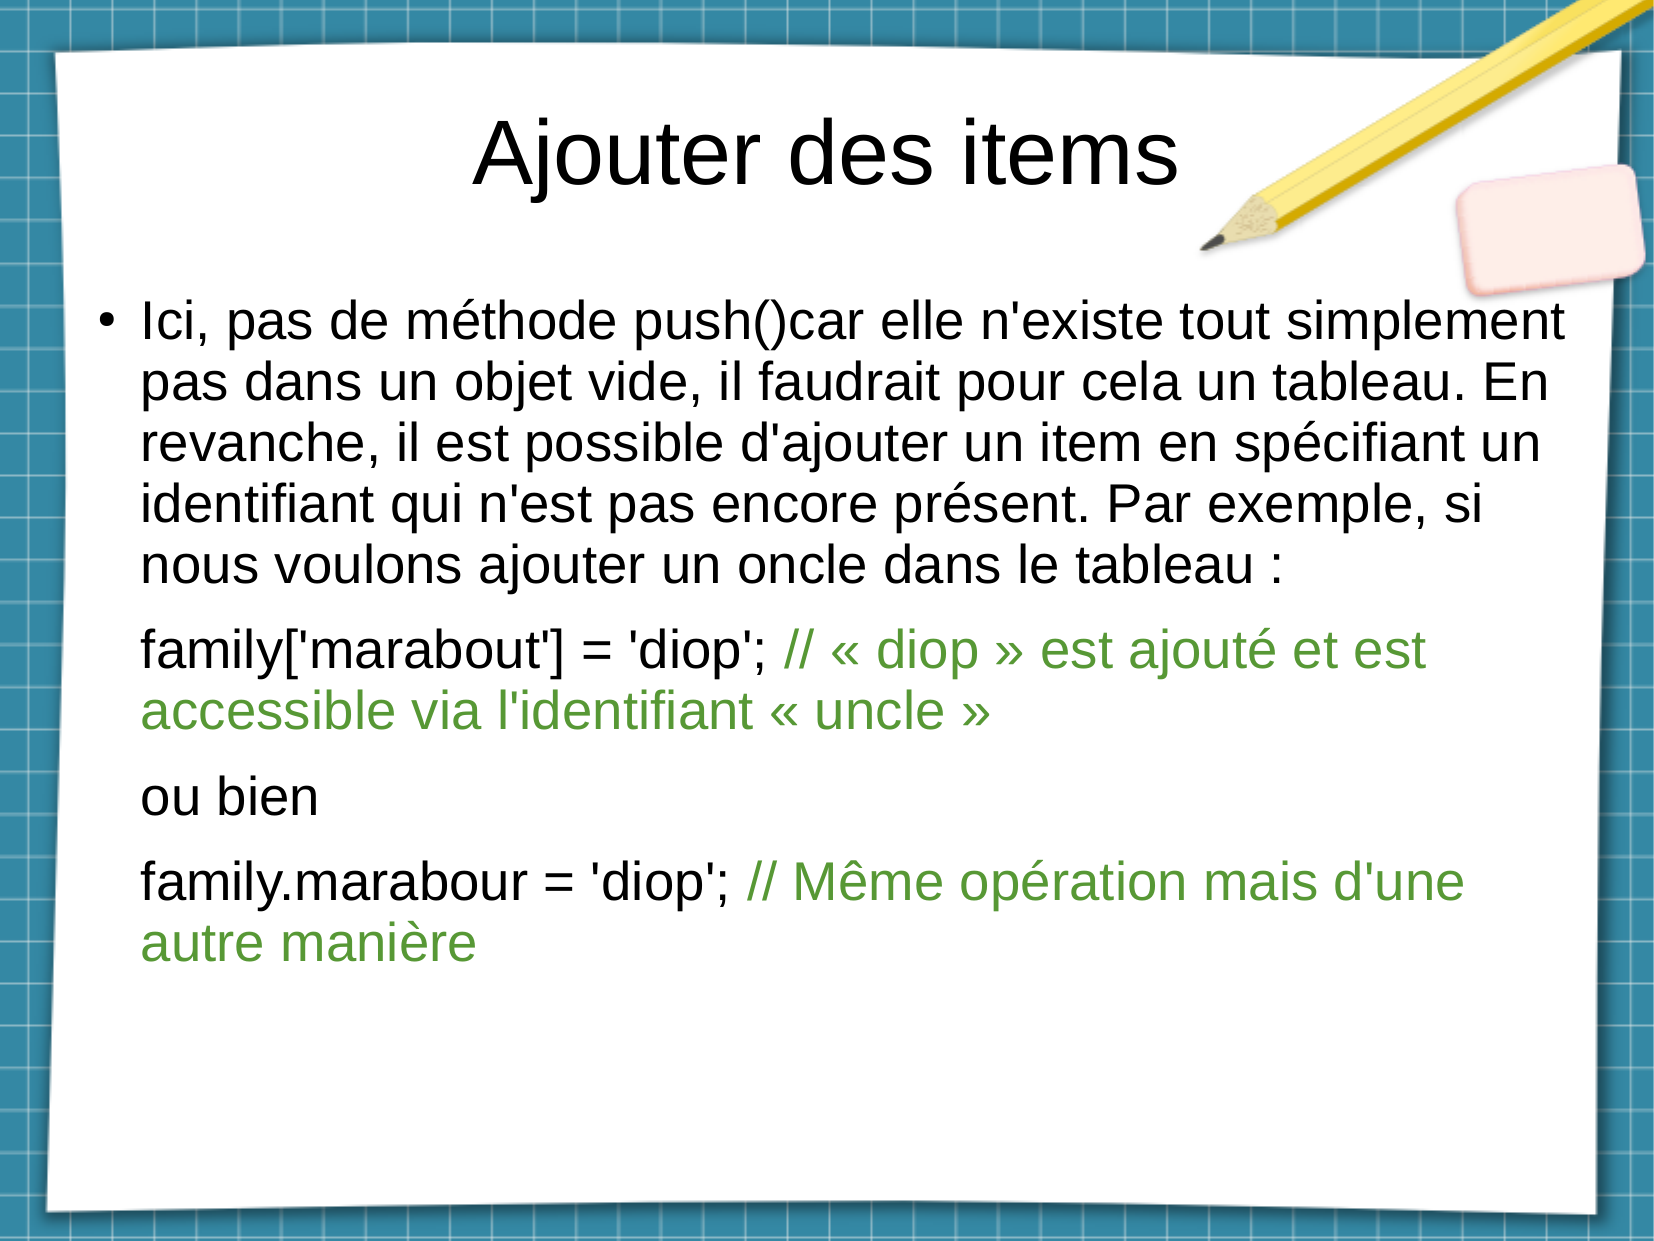

# Ajouter des items
Ici, pas de méthode push()car elle n'existe tout simplement pas dans un objet vide, il faudrait pour cela un tableau. En revanche, il est possible d'ajouter un item en spécifiant un identifiant qui n'est pas encore présent. Par exemple, si nous voulons ajouter un oncle dans le tableau :
family['marabout'] = 'diop'; // « diop » est ajouté et est accessible via l'identifiant « uncle »
ou bien
family.marabour = 'diop'; // Même opération mais d'une autre manière